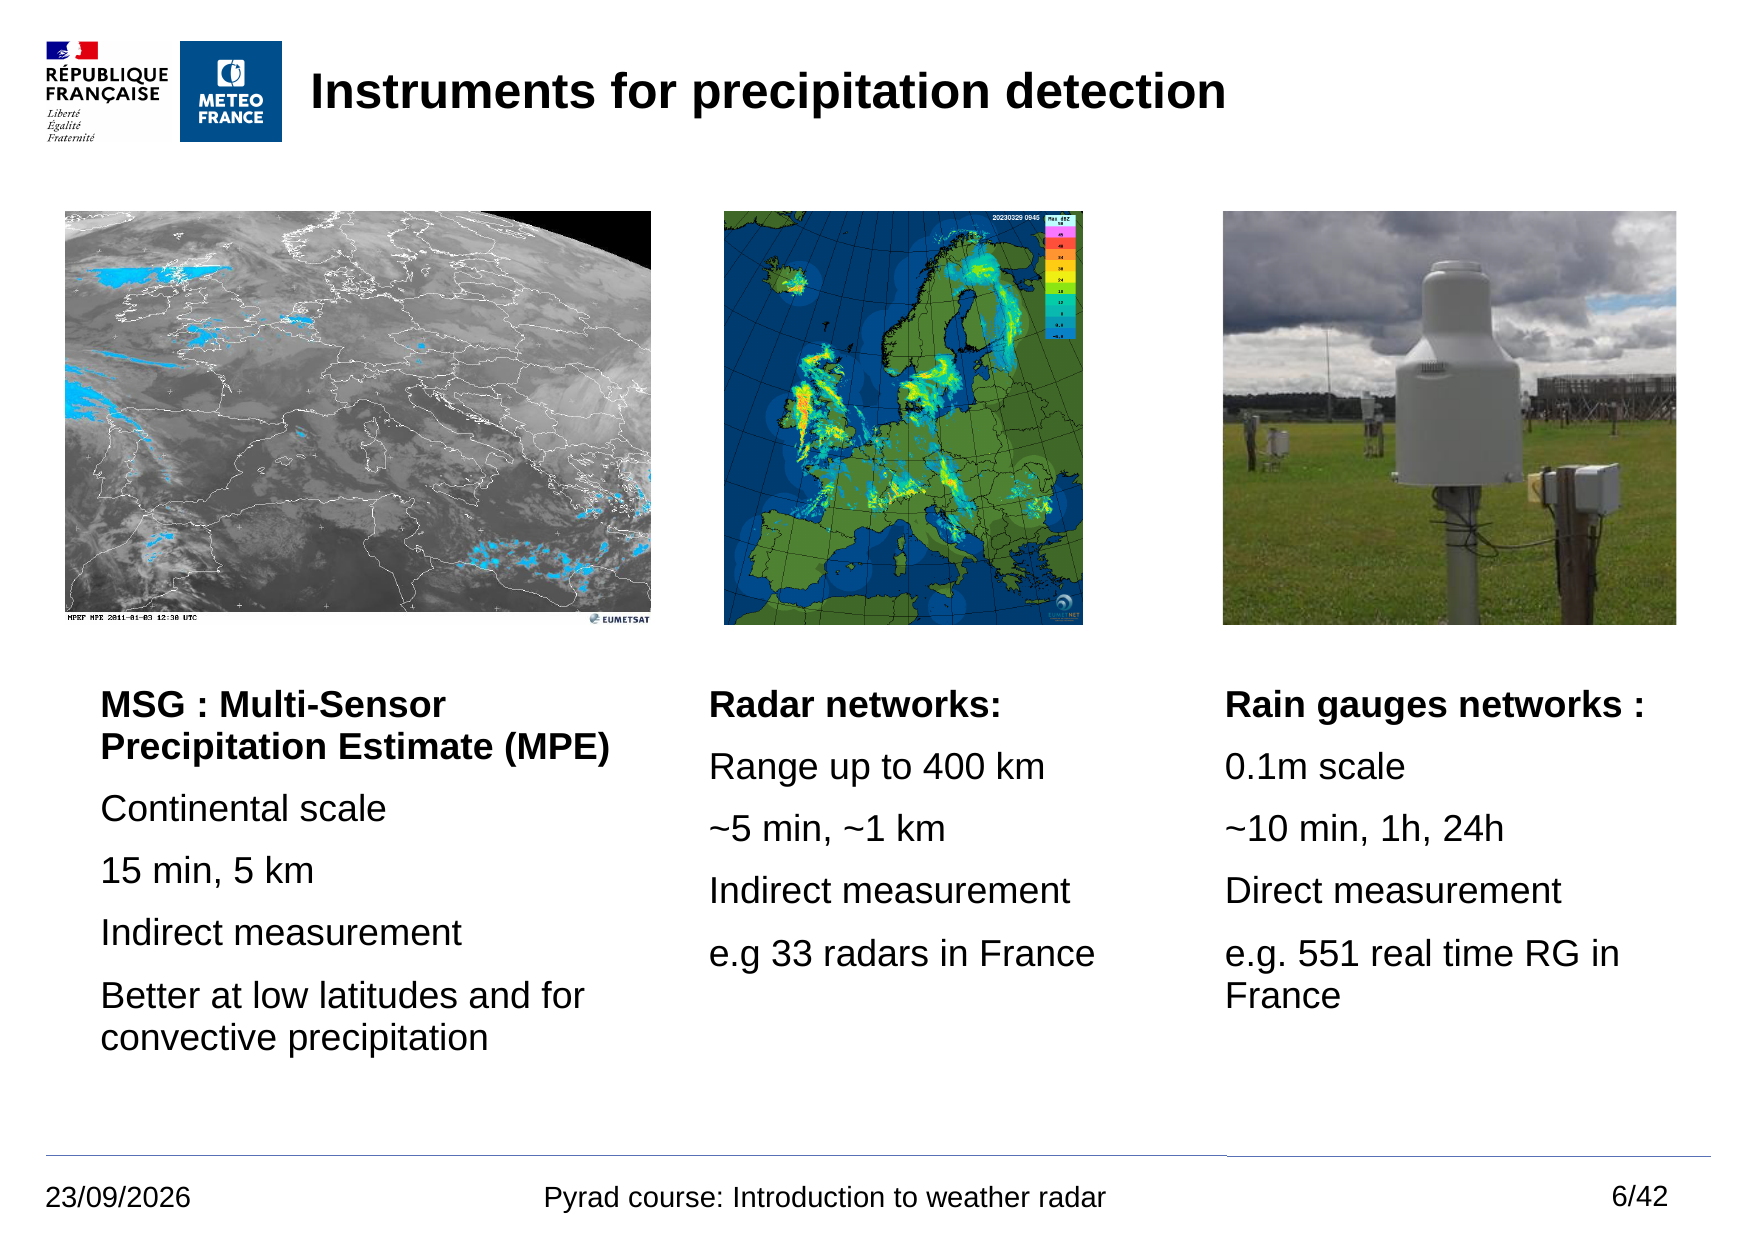

# Instruments for precipitation detection
MSG : Multi-Sensor Precipitation Estimate (MPE)
Continental scale
15 min, 5 km
Indirect measurement
Better at low latitudes and for convective precipitation
Radar networks:
Range up to 400 km
~5 min, ~1 km
Indirect measurement
e.g 33 radars in France
Rain gauges networks :
0.1m scale
~10 min, 1h, 24h
Direct measurement
e.g. 551 real time RG in France
6
Pyrad course: Introduction to weather radar